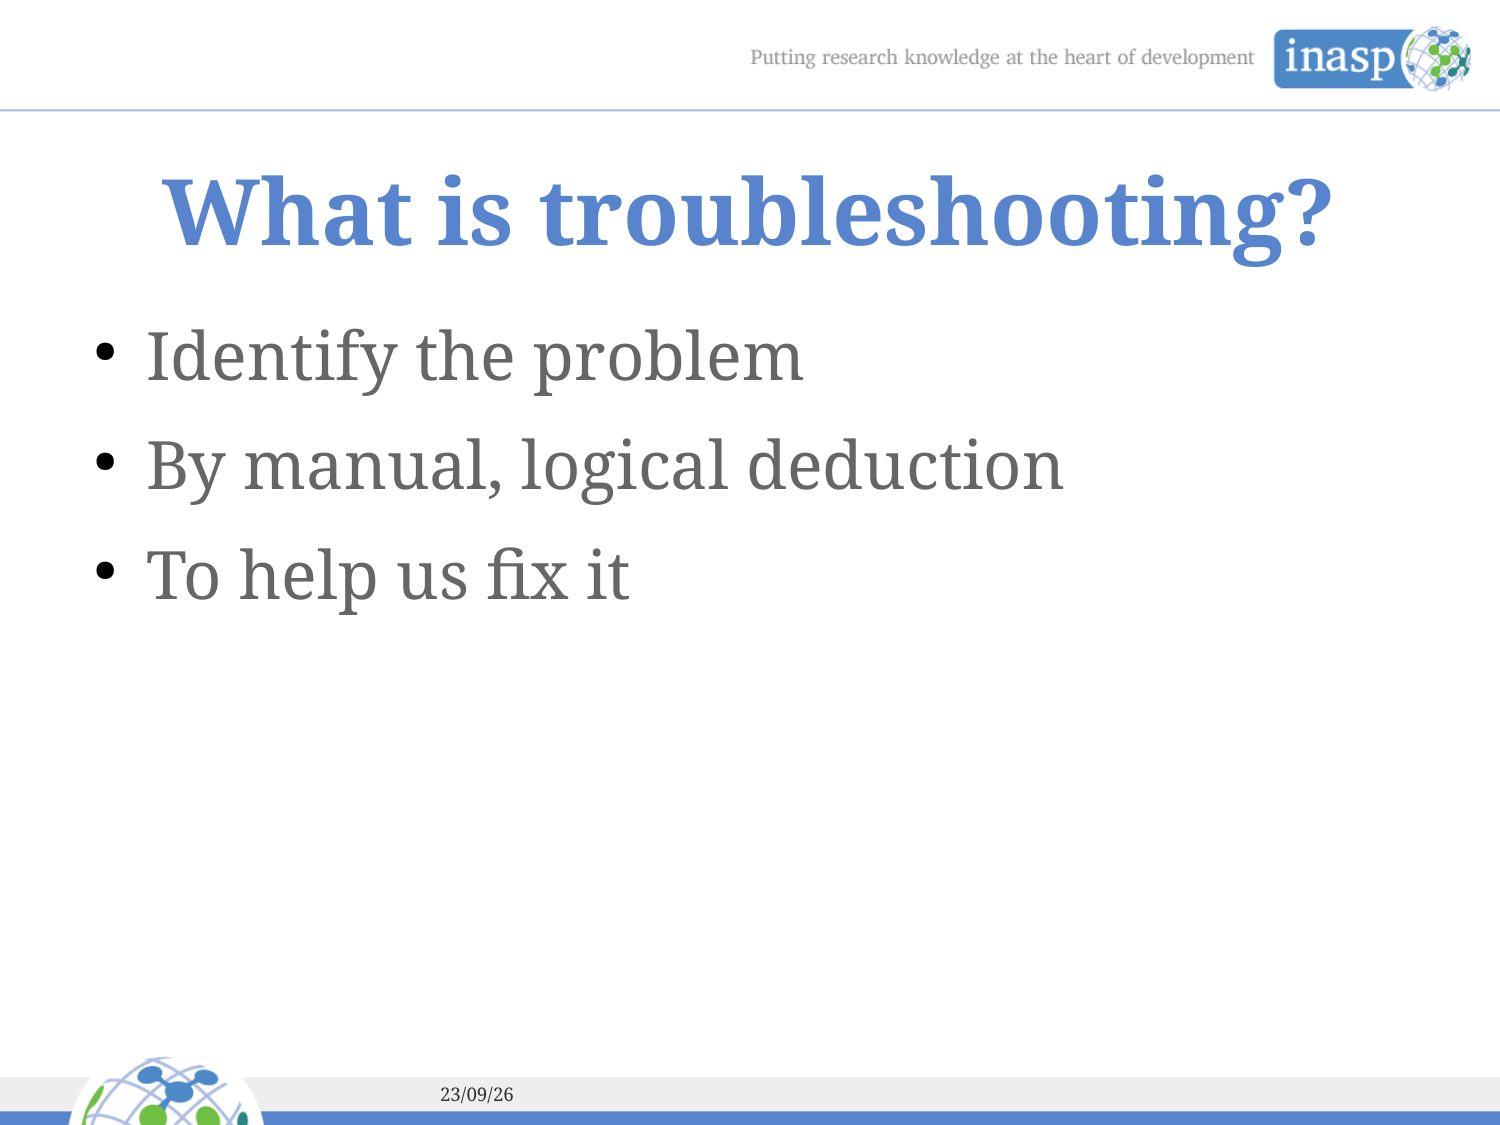

# What is troubleshooting?
Identify the problem
By manual, logical deduction
To help us fix it